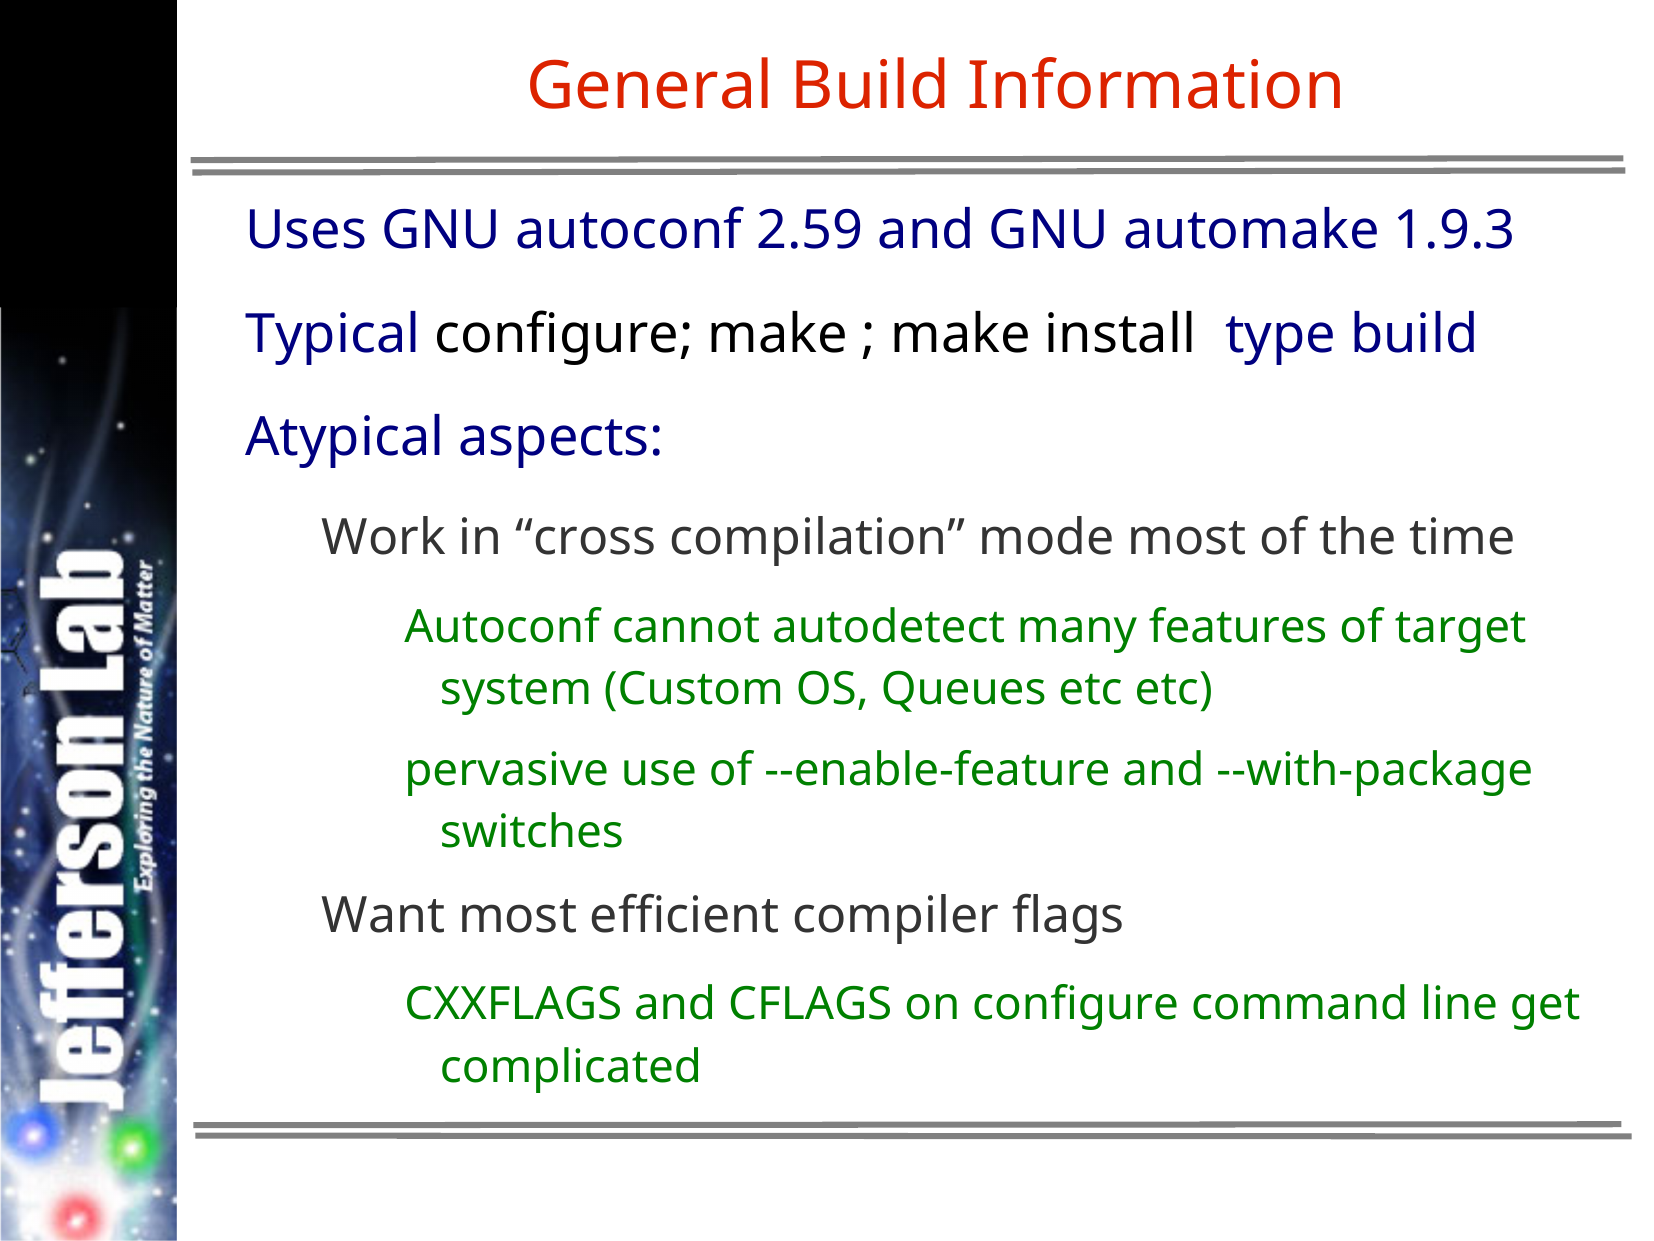

# General Build Information
Uses GNU autoconf 2.59 and GNU automake 1.9.3
Typical configure; make ; make install type build
Atypical aspects:
Work in “cross compilation” mode most of the time
Autoconf cannot autodetect many features of target system (Custom OS, Queues etc etc)
pervasive use of --enable-feature and --with-package switches
Want most efficient compiler flags
CXXFLAGS and CFLAGS on configure command line get complicated